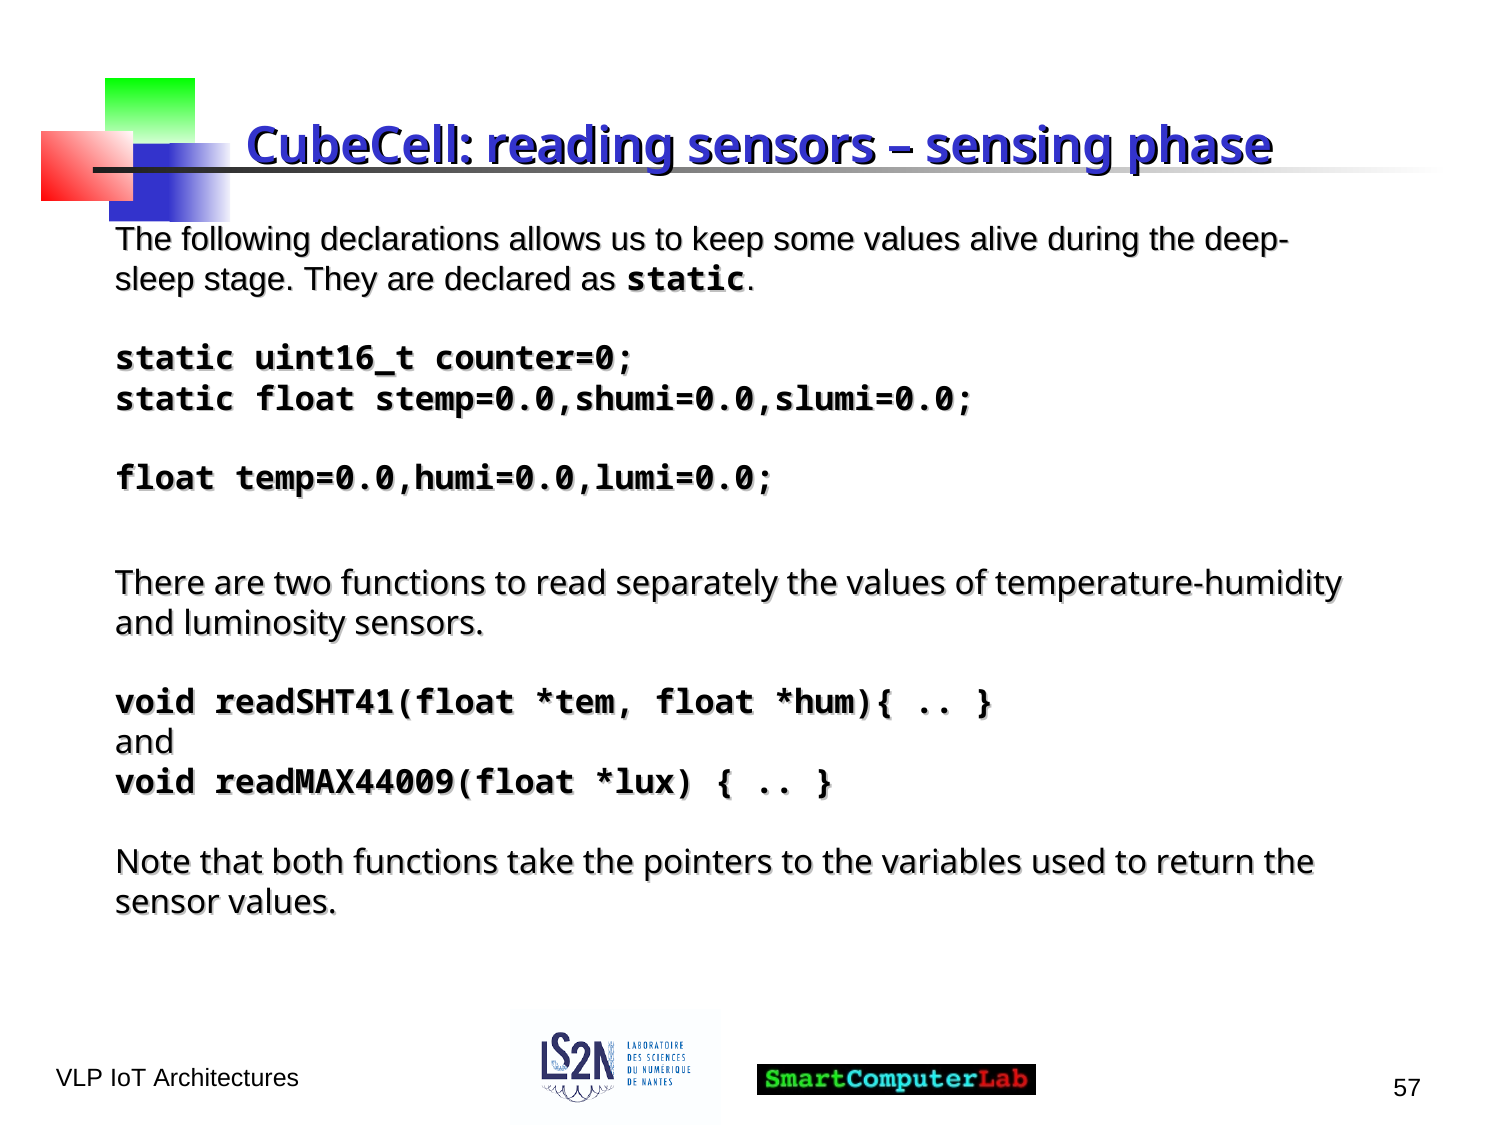

# CubeCell: reading sensors – sensing phase
The following declarations allows us to keep some values alive during the deep-sleep stage. They are declared as static.
static uint16_t counter=0;
static float stemp=0.0,shumi=0.0,slumi=0.0;
float temp=0.0,humi=0.0,lumi=0.0;
There are two functions to read separately the values of temperature-humidity and luminosity sensors.
void readSHT41(float *tem, float *hum){ .. }
and
void readMAX44009(float *lux) { .. }
Note that both functions take the pointers to the variables used to return the sensor values.
57